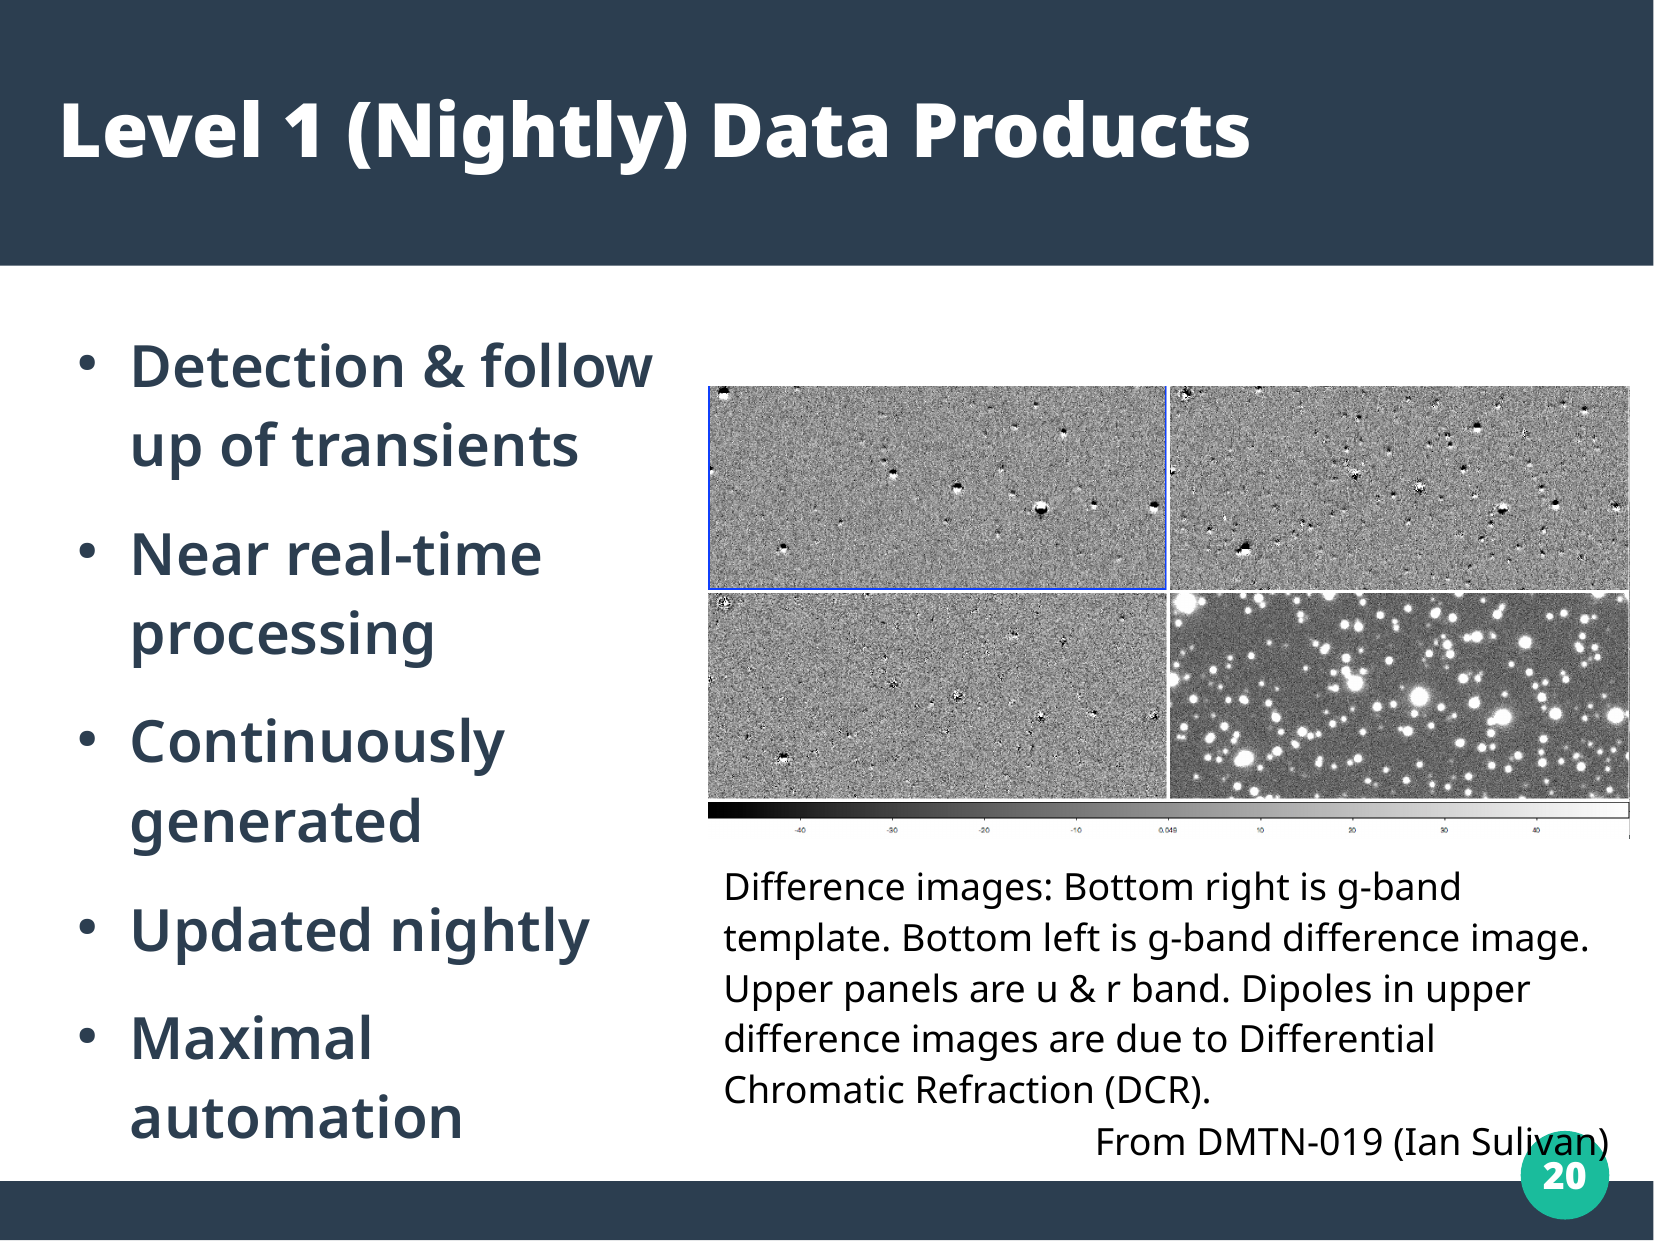

# Level 1 (Nightly) Data Products
Detection & follow up of transients
Near real-time processing
Continuously generated
Updated nightly
Maximal automation
Difference images: Bottom right is g-band template. Bottom left is g-band difference image. Upper panels are u & r band. Dipoles in upper difference images are due to Differential Chromatic Refraction (DCR).
From DMTN-019 (Ian Sulivan)
20